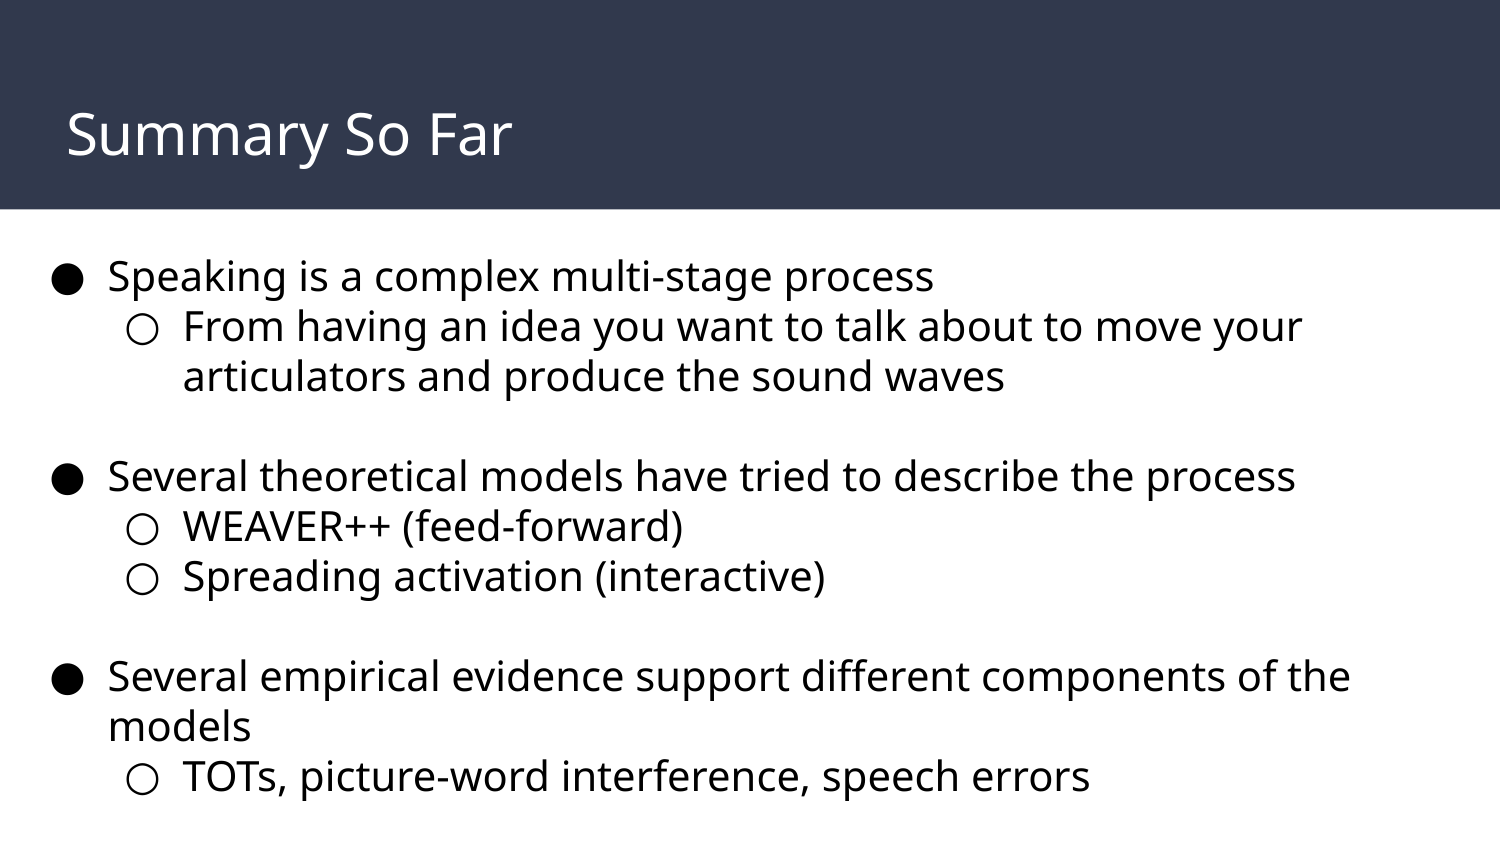

# Summary So Far
Speaking is a complex multi-stage process
From having an idea you want to talk about to move your articulators and produce the sound waves
Several theoretical models have tried to describe the process
WEAVER++ (feed-forward)
Spreading activation (interactive)
Several empirical evidence support different components of the models
TOTs, picture-word interference, speech errors